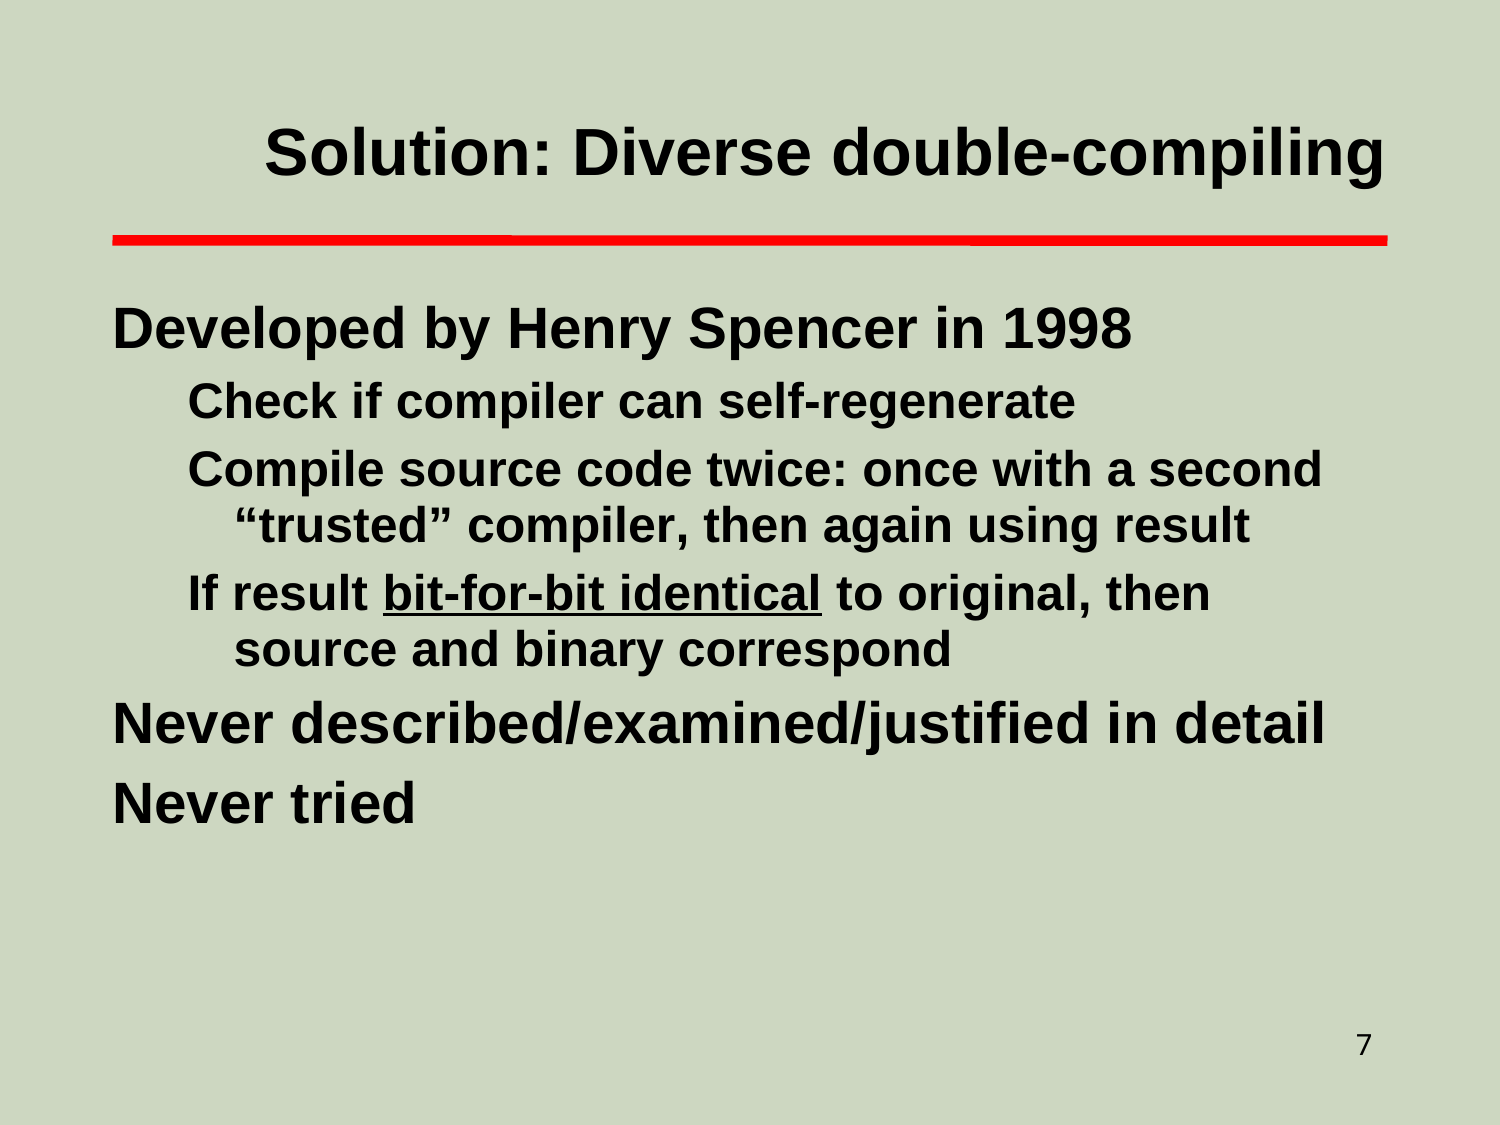

# Solution: Diverse double-compiling
Developed by Henry Spencer in 1998
Check if compiler can self-regenerate
Compile source code twice: once with a second “trusted” compiler, then again using result
If result bit-for-bit identical to original, then source and binary correspond
Never described/examined/justified in detail
Never tried